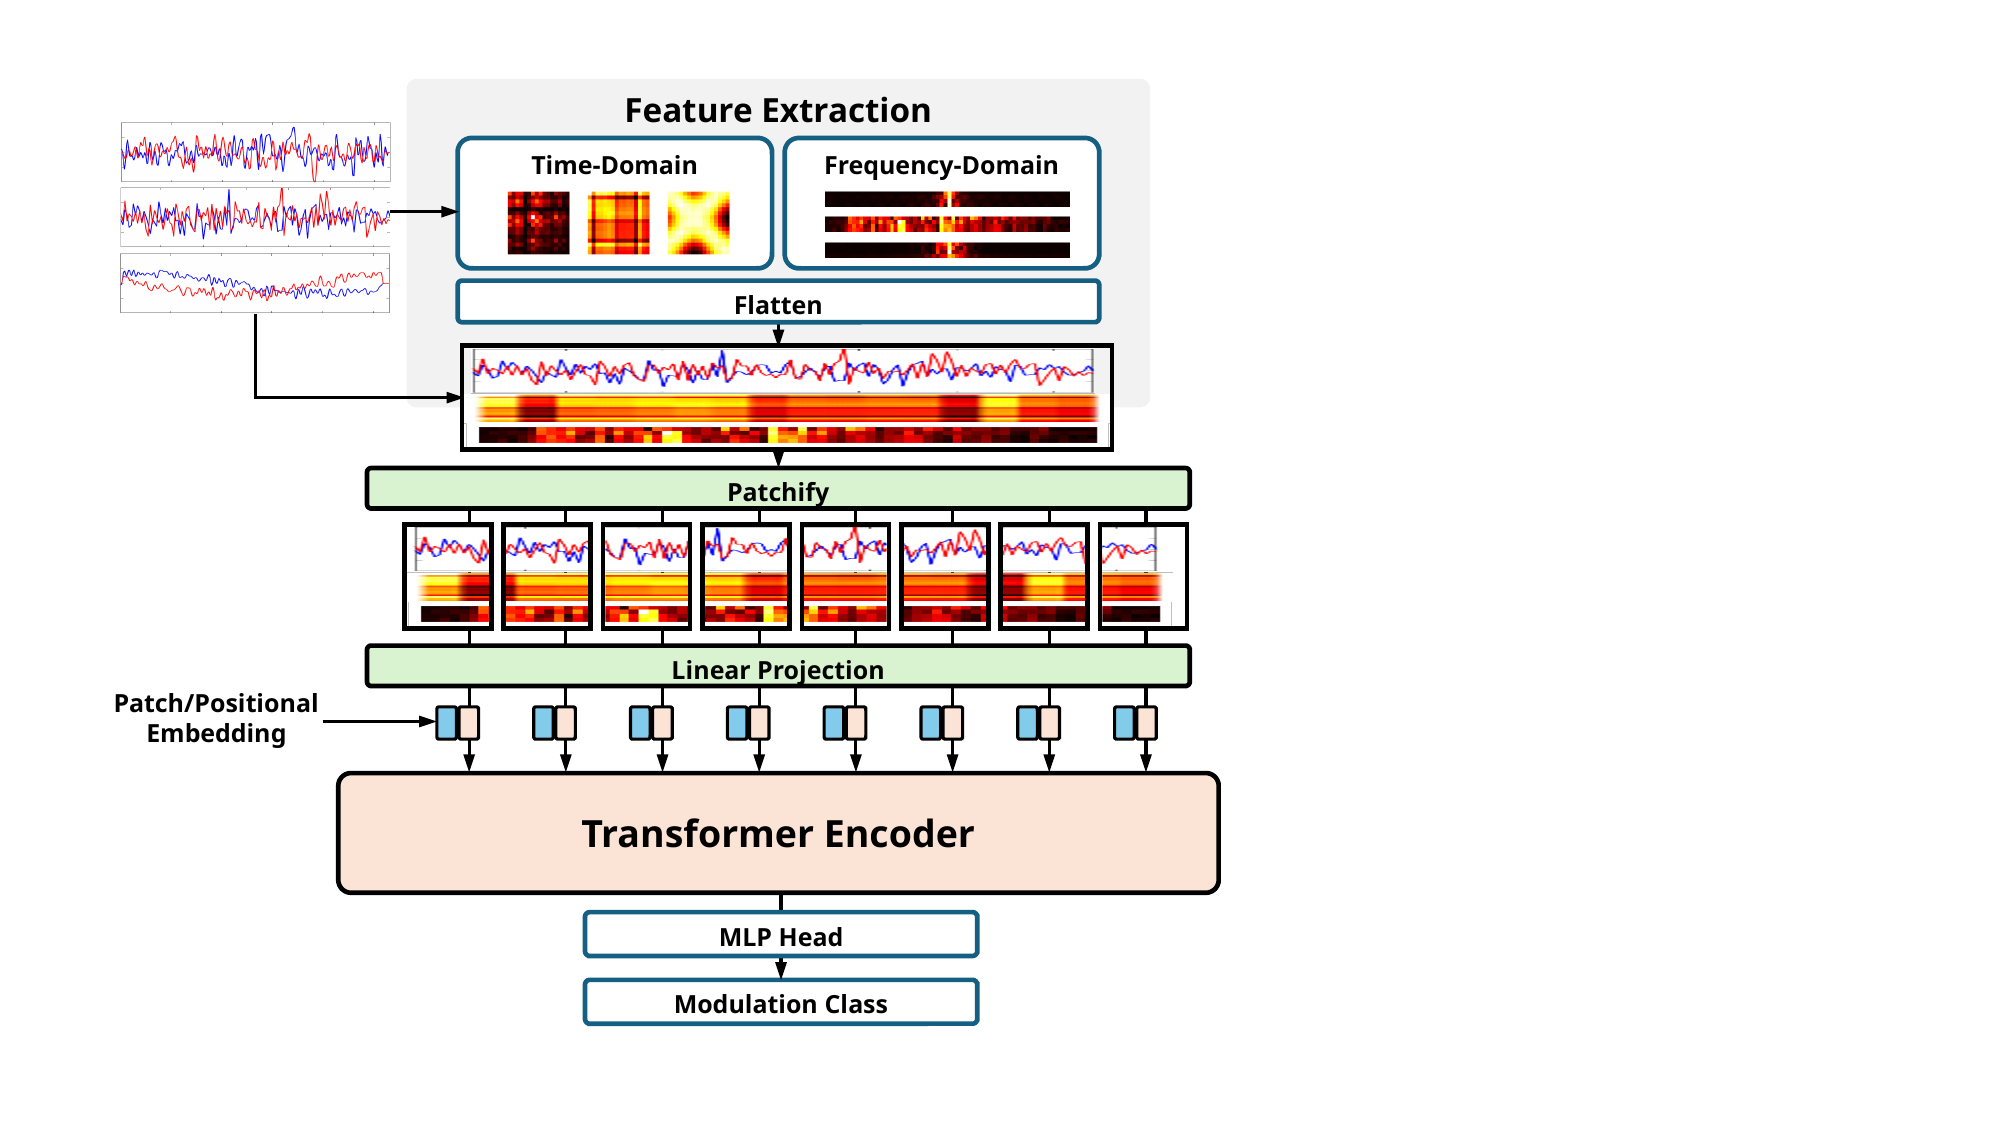

Feature Extraction
Time-Domain
Frequency-Domain
Flatten
Patchify
Linear Projection
Patch/Positional
Embedding
Transformer Encoder
MLP Head
Modulation Class